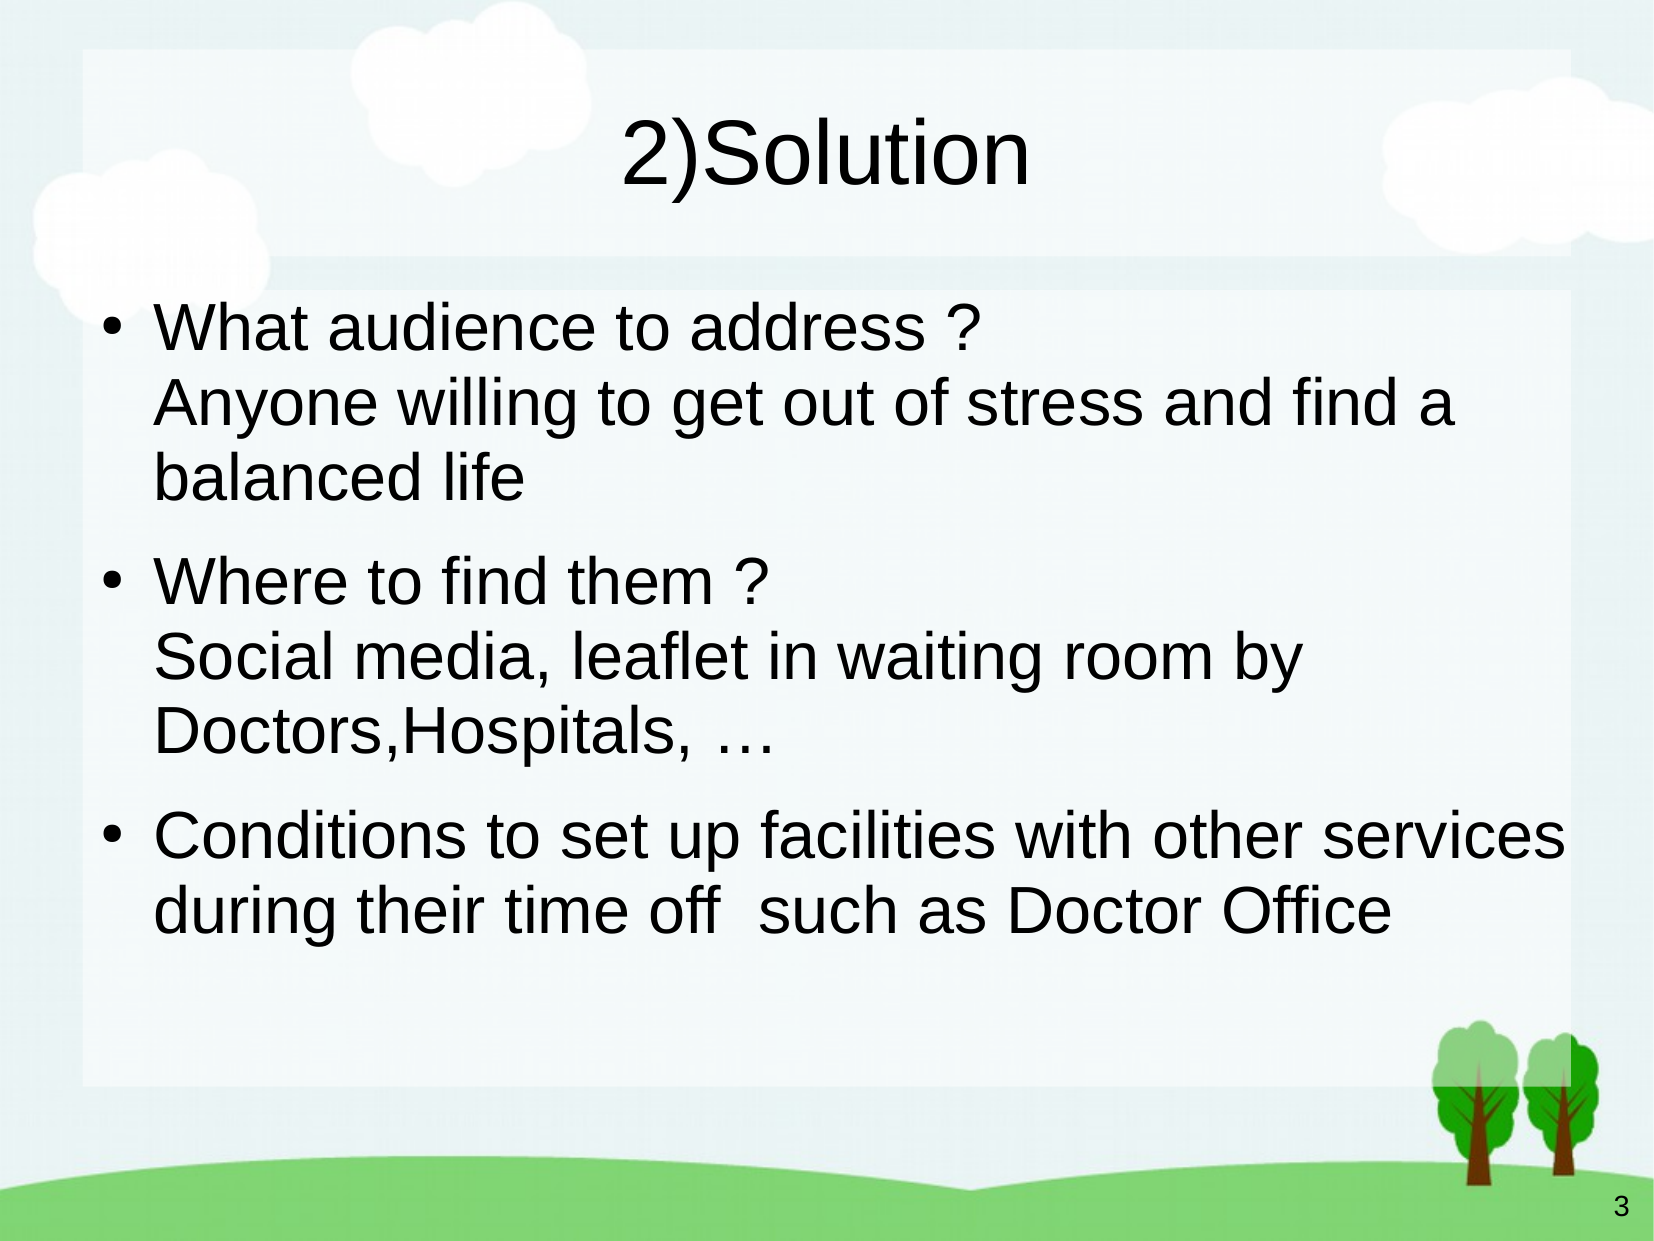

# 2)Solution
What audience to address ? 						Anyone willing to get out of stress and find a balanced life
Where to find them ? 										Social media, leaflet in waiting room by Doctors,Hospitals, …
Conditions to set up facilities with other services during their time off such as Doctor Office
3